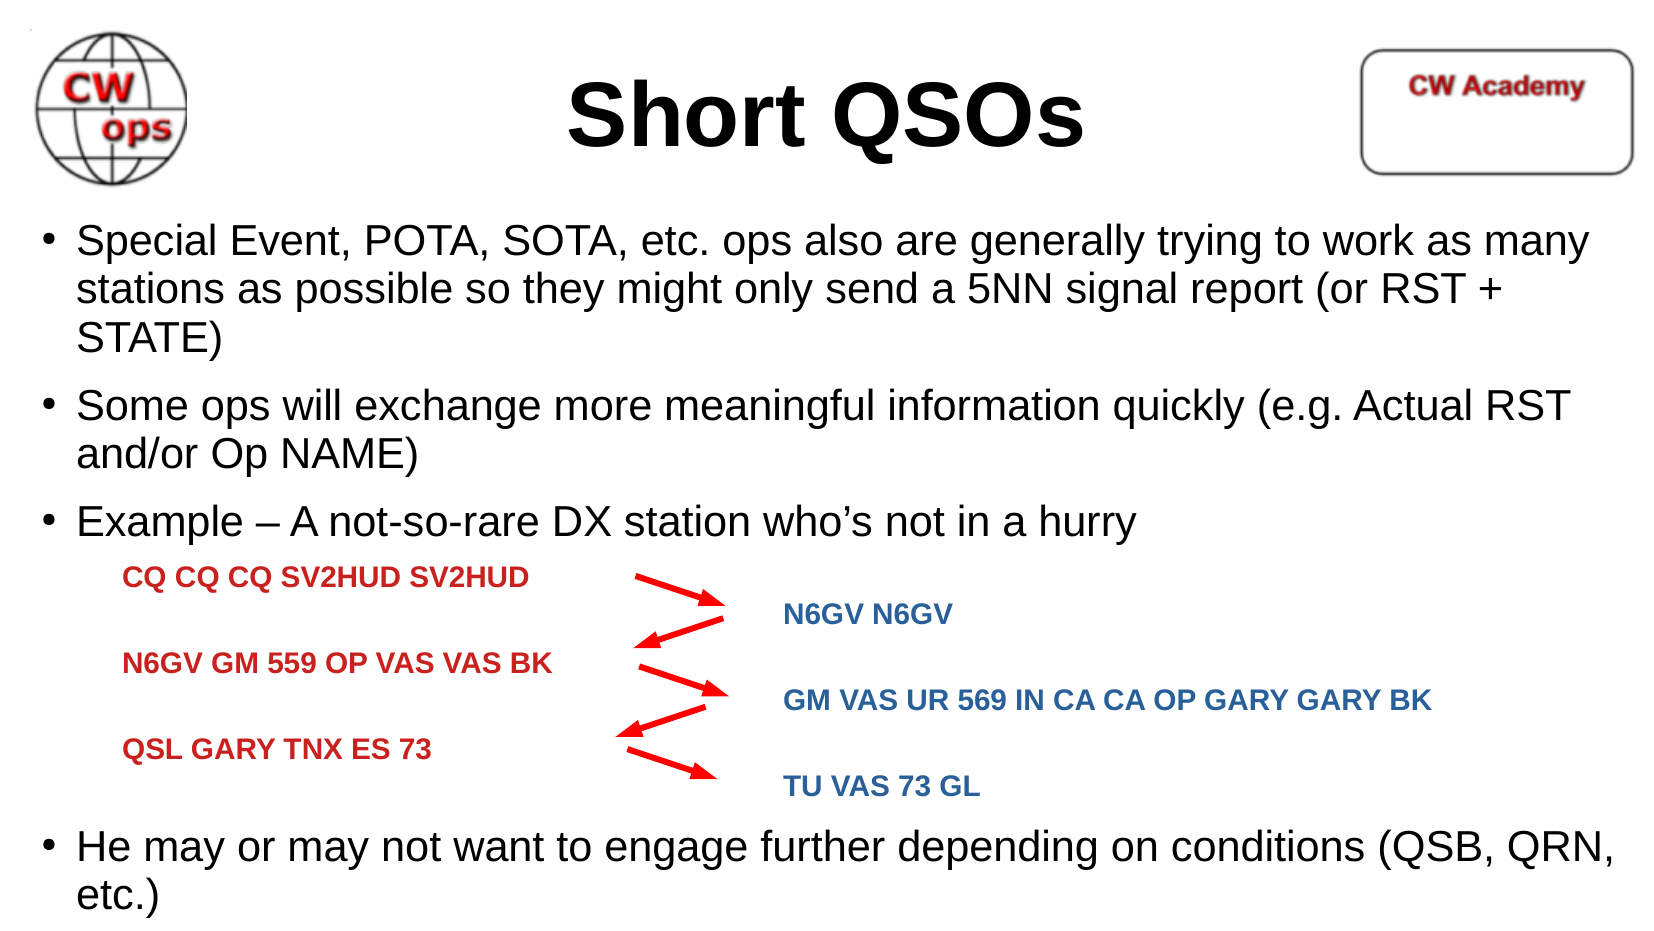

# Short QSOs
Special Event, POTA, SOTA, etc. ops also are generally trying to work as many stations as possible so they might only send a 5NN signal report (or RST + STATE)
Some ops will exchange more meaningful information quickly (e.g. Actual RST and/or Op NAME)
Example – A not-so-rare DX station who’s not in a hurry
CQ CQ CQ SV2HUD SV2HUD
 			 	 	N6GV N6GV
N6GV GM 559 OP VAS VAS BK
 		 	 	GM VAS UR 569 IN CA CA OP GARY GARY BK
QSL GARY TNX ES 73
 	 		 	TU VAS 73 GL
He may or may not want to engage further depending on conditions (QSB, QRN, etc.)